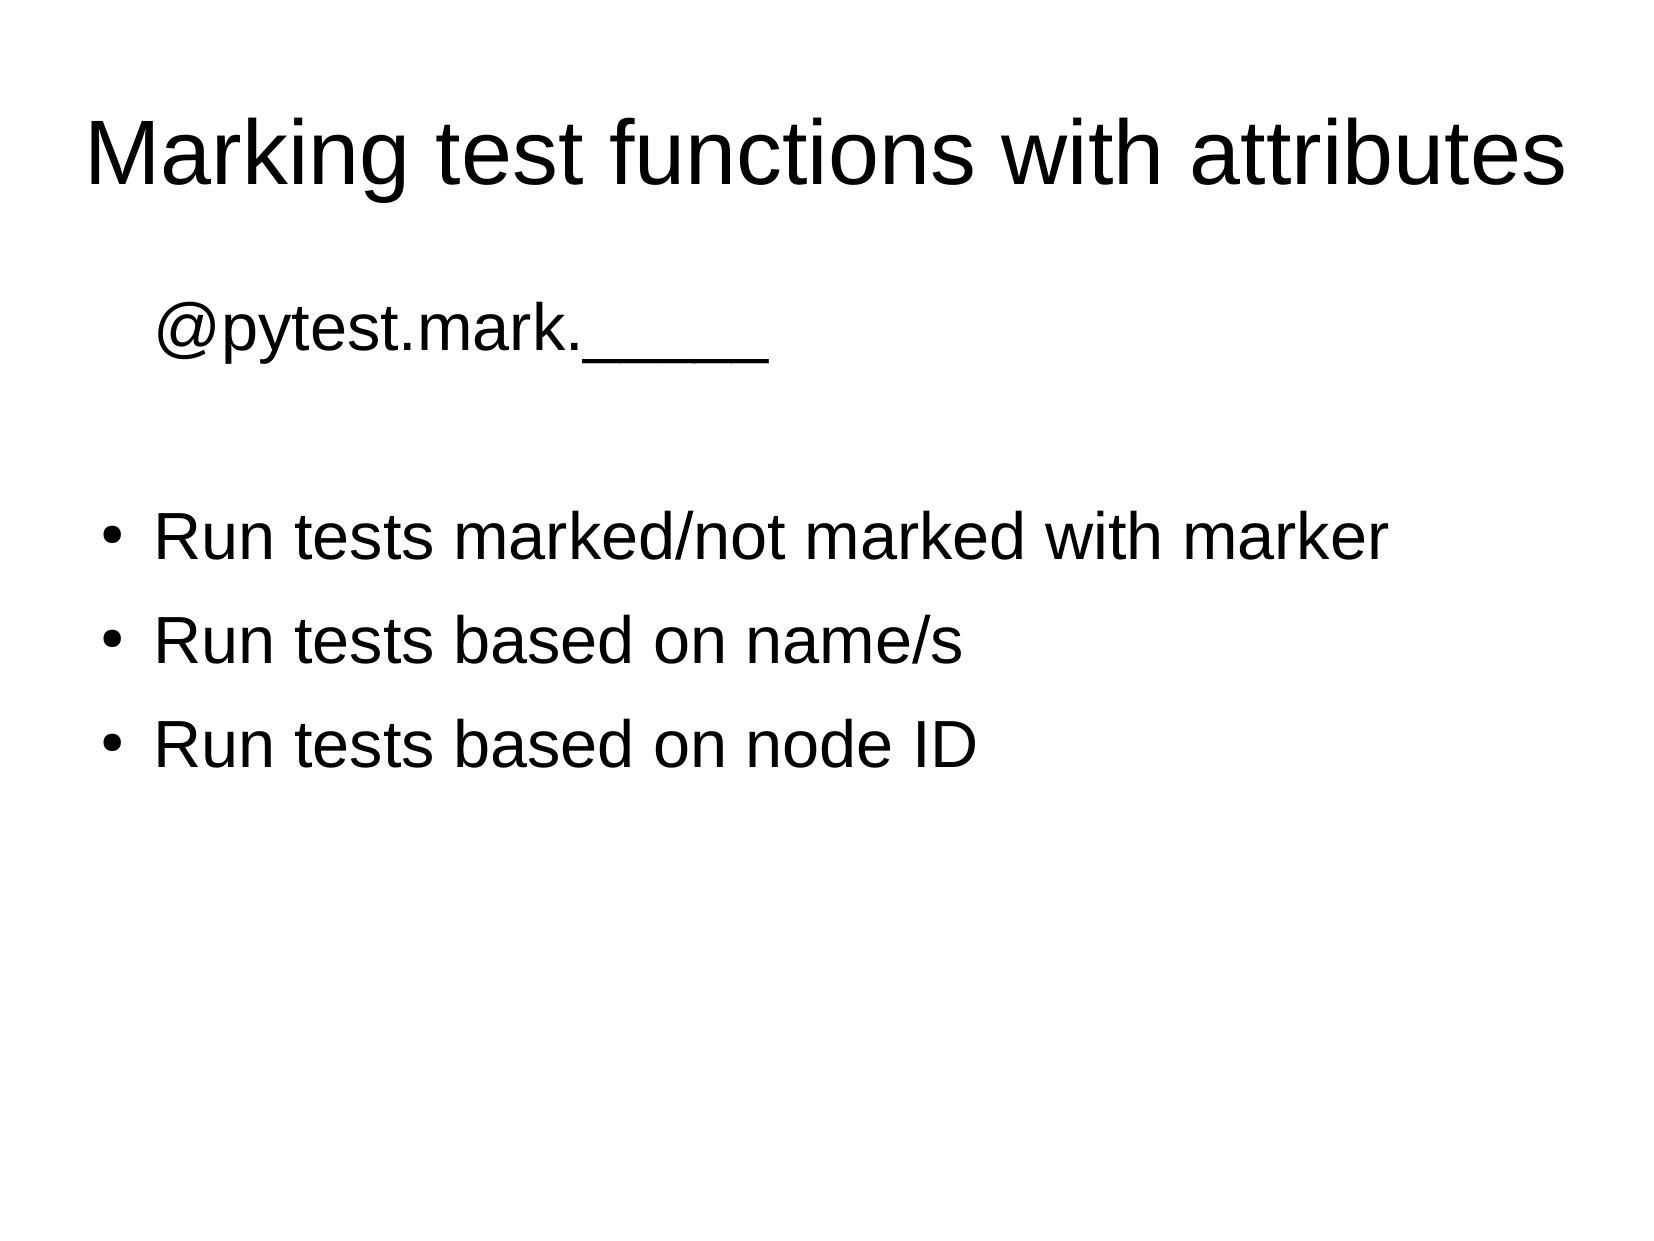

# Marking test functions with attributes
@pytest.mark._____
Run tests marked/not marked with marker
Run tests based on name/s
Run tests based on node ID